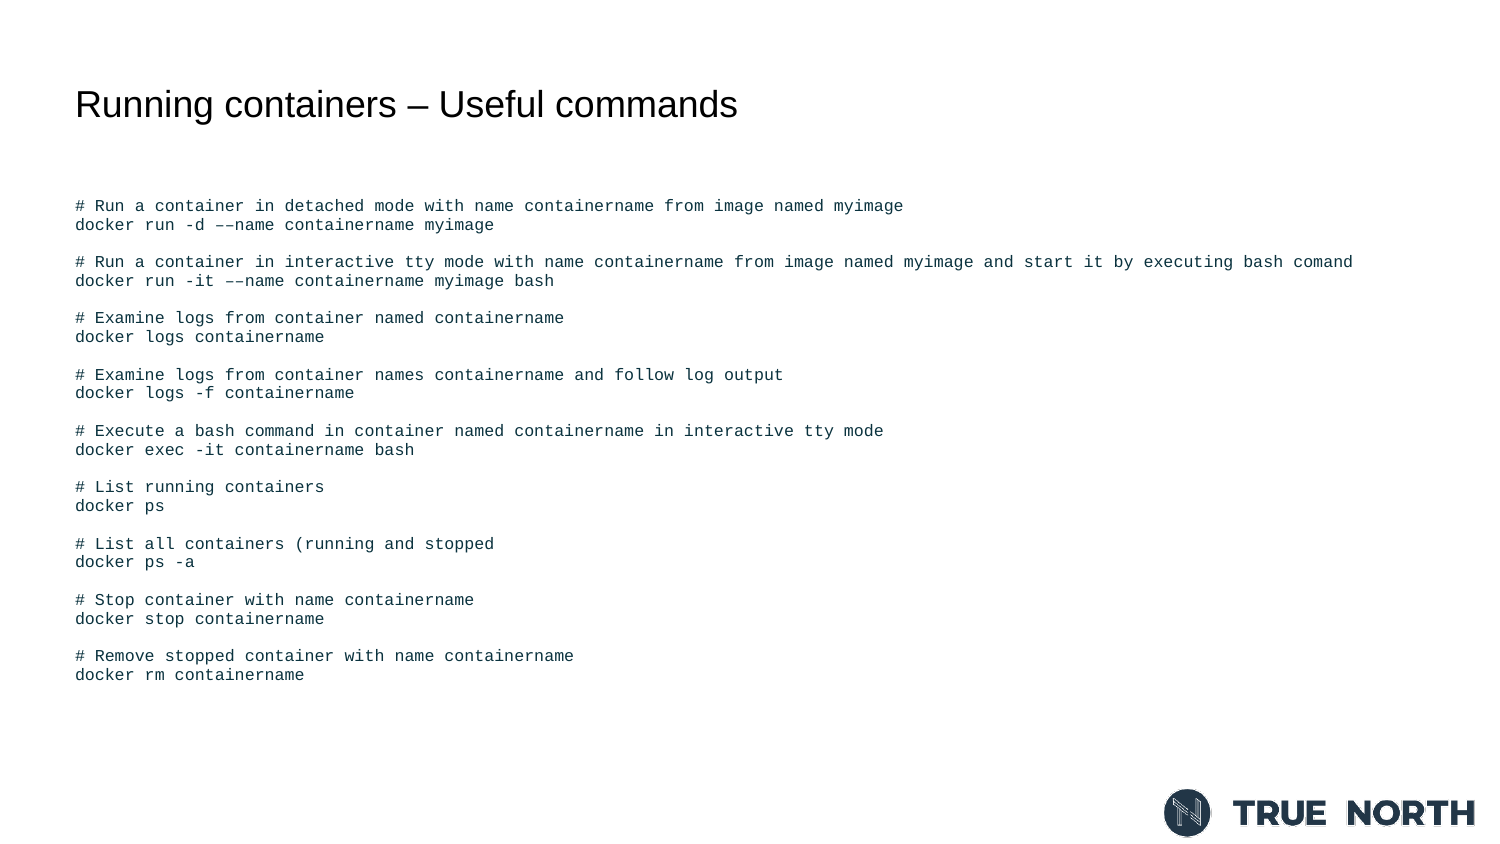

# Running containers – Useful commands
# Run a container in detached mode with name containername from image named myimage
docker run -d ––name containername myimage
# Run a container in interactive tty mode with name containername from image named myimage and start it by executing bash comand
docker run -it ––name containername myimage bash
# Examine logs from container named containername
docker logs containername
# Examine logs from container names containername and follow log output
docker logs -f containername
# Execute a bash command in container named containername in interactive tty mode
docker exec -it containername bash
# List running containers
docker ps
# List all containers (running and stopped
docker ps -a
# Stop container with name containername
docker stop containername
# Remove stopped container with name containername
docker rm containername